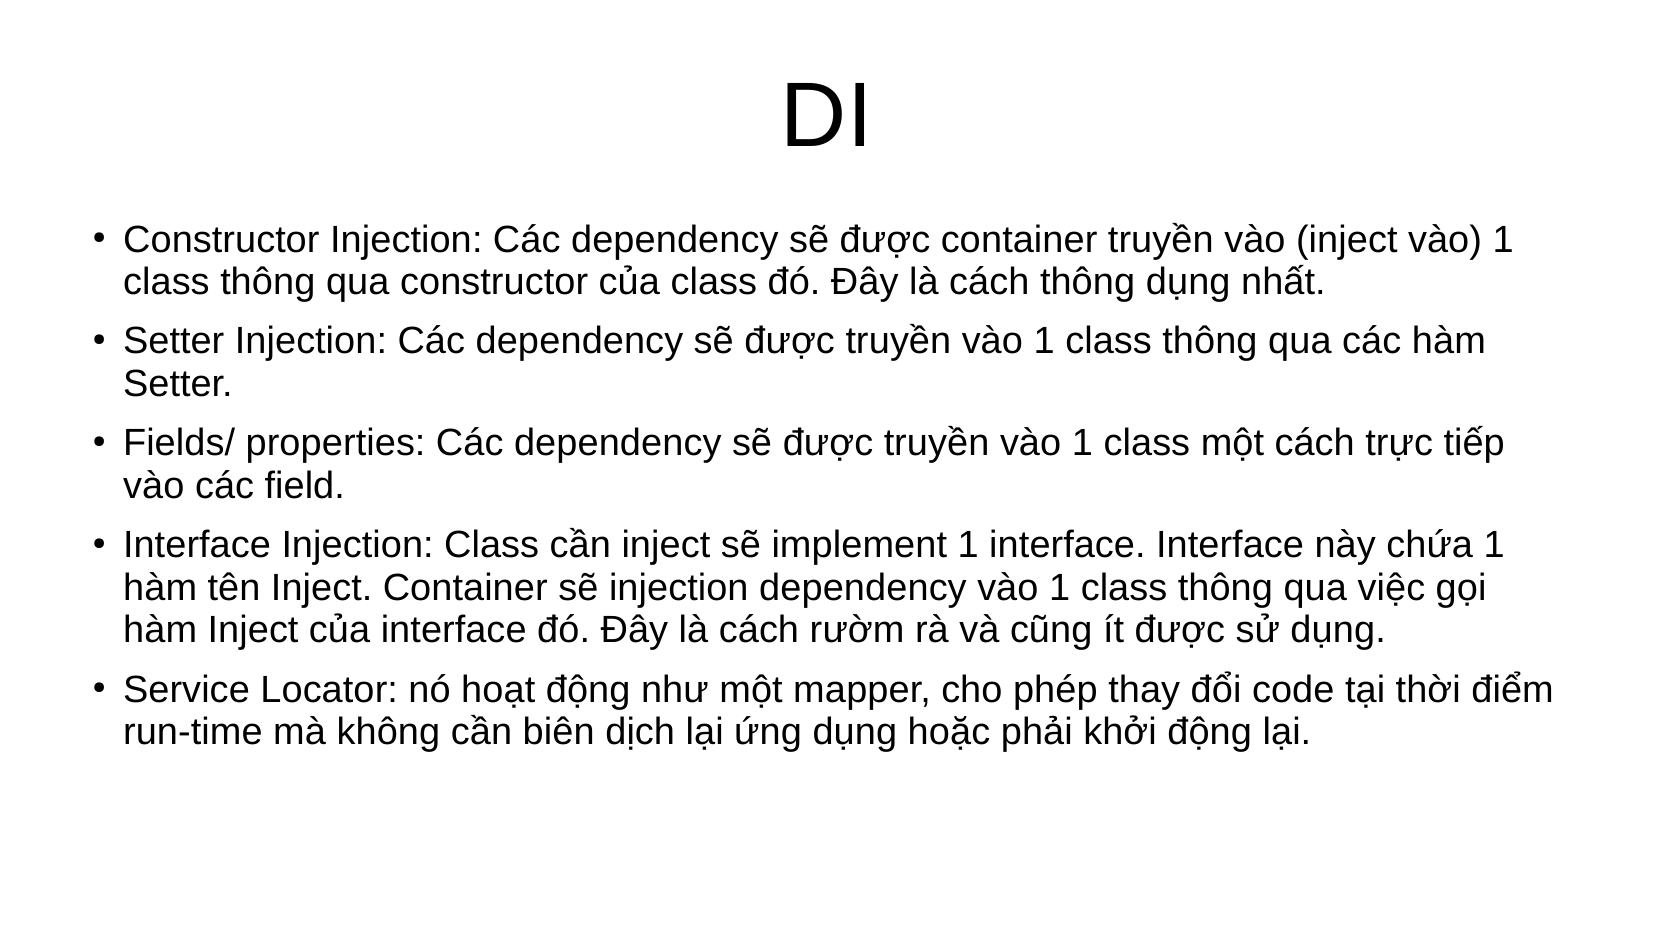

# DI
Constructor Injection: Các dependency sẽ được container truyền vào (inject vào) 1 class thông qua constructor của class đó. Đây là cách thông dụng nhất.
Setter Injection: Các dependency sẽ được truyền vào 1 class thông qua các hàm Setter.
Fields/ properties: Các dependency sẽ được truyền vào 1 class một cách trực tiếp vào các field.
Interface Injection: Class cần inject sẽ implement 1 interface. Interface này chứa 1 hàm tên Inject. Container sẽ injection dependency vào 1 class thông qua việc gọi hàm Inject của interface đó. Đây là cách rườm rà và cũng ít được sử dụng.
Service Locator: nó hoạt động như một mapper, cho phép thay đổi code tại thời điểm run-time mà không cần biên dịch lại ứng dụng hoặc phải khởi động lại.